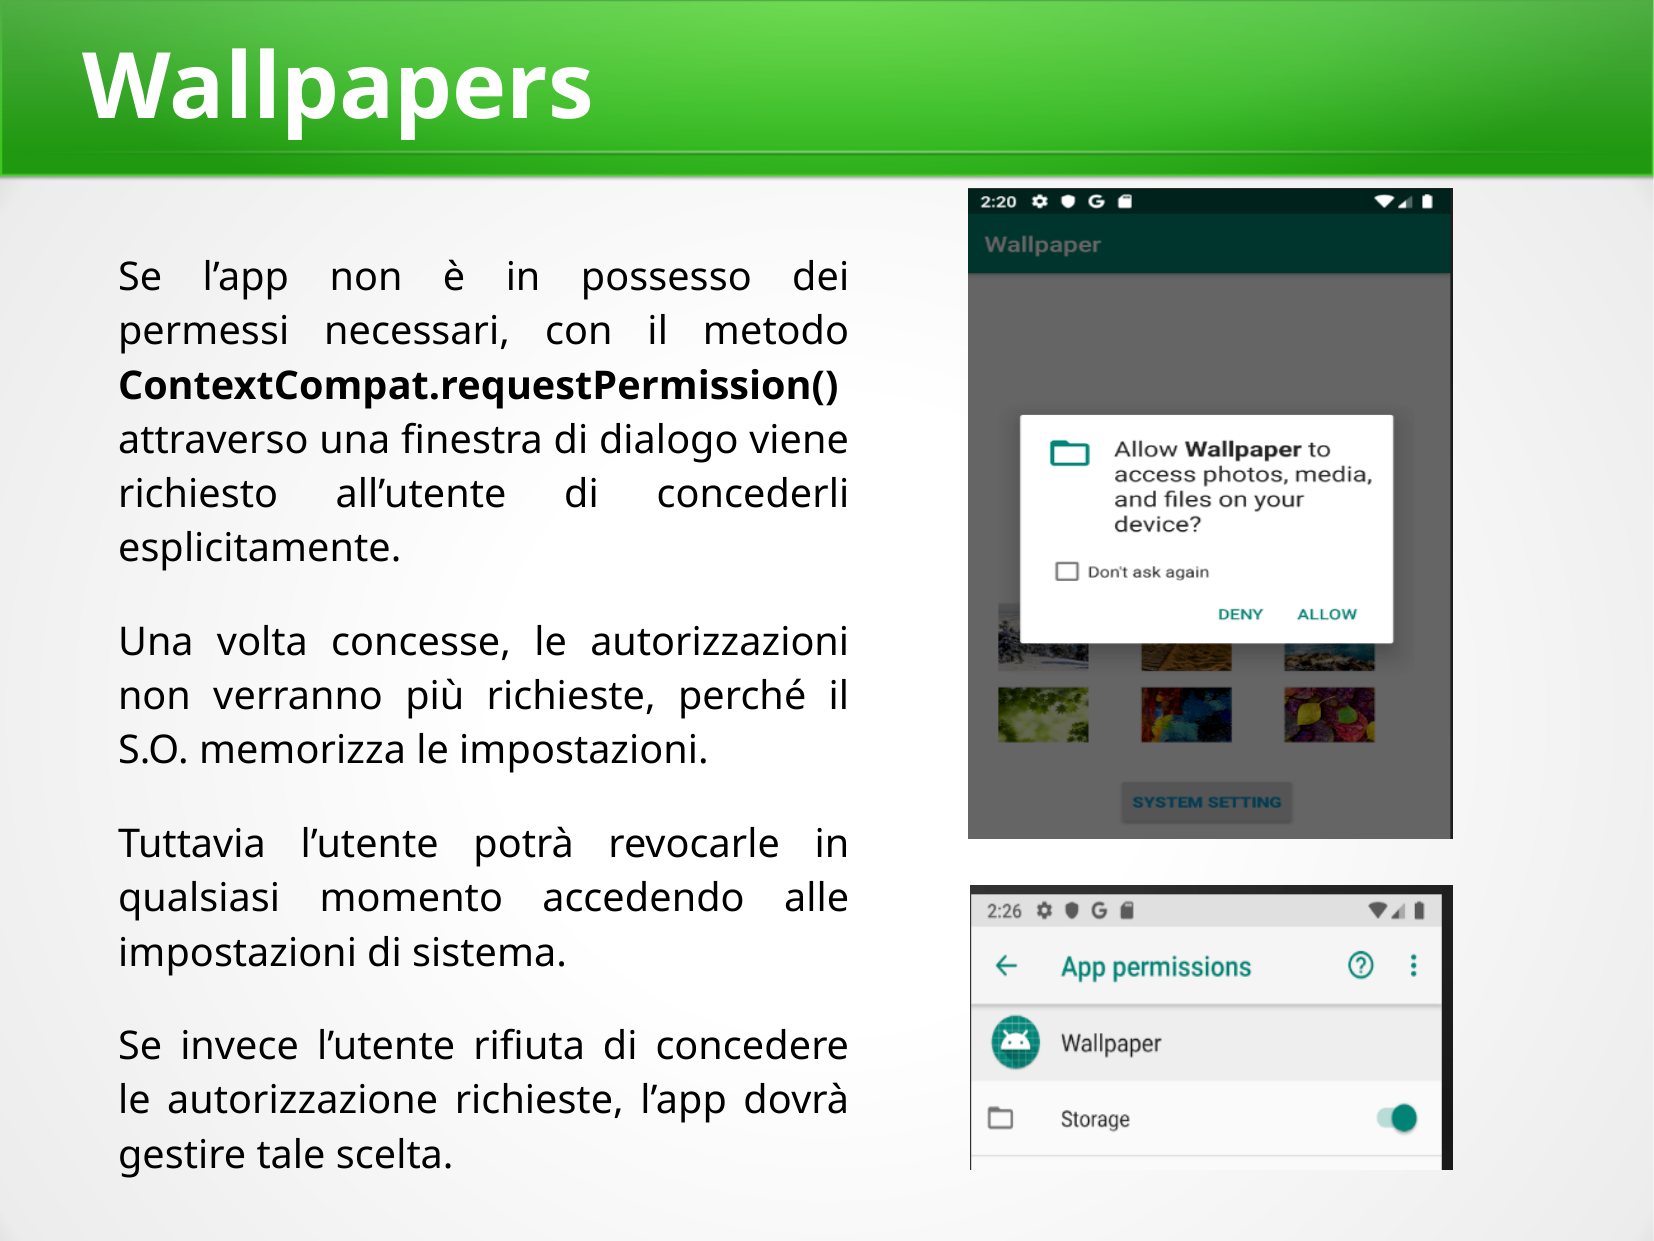

# Wallpapers
Se l’app non è in possesso dei permessi necessari, con il metodo ContextCompat.requestPermission() attraverso una finestra di dialogo viene richiesto all’utente di concederli esplicitamente.
Una volta concesse, le autorizzazioni non verranno più richieste, perché il S.O. memorizza le impostazioni.
Tuttavia l’utente potrà revocarle in qualsiasi momento accedendo alle impostazioni di sistema.
Se invece l’utente rifiuta di concedere le autorizzazione richieste, l’app dovrà gestire tale scelta.